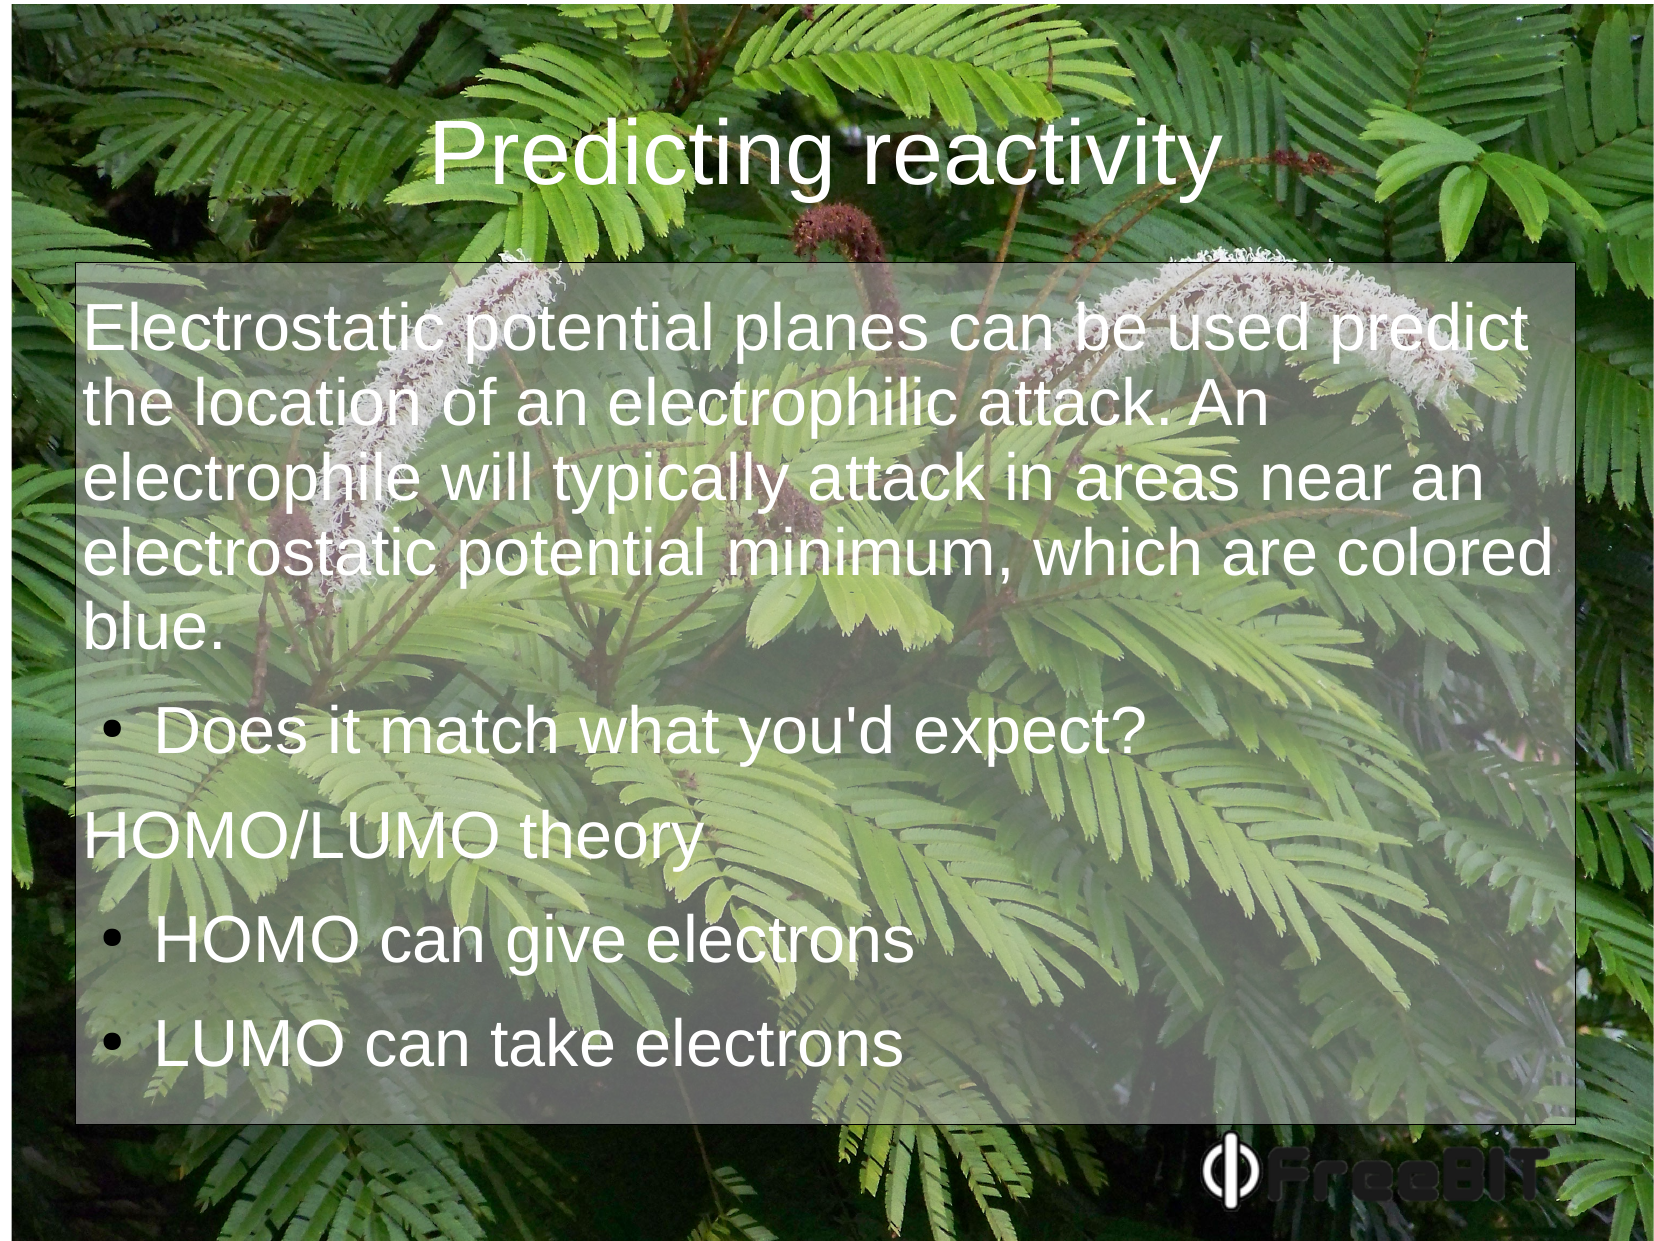

# Predicting reactivity
Electrostatic potential planes can be used predict the location of an electrophilic attack. An electrophile will typically attack in areas near an electrostatic potential minimum, which are colored blue.
Does it match what you'd expect?
HOMO/LUMO theory
HOMO can give electrons
LUMO can take electrons